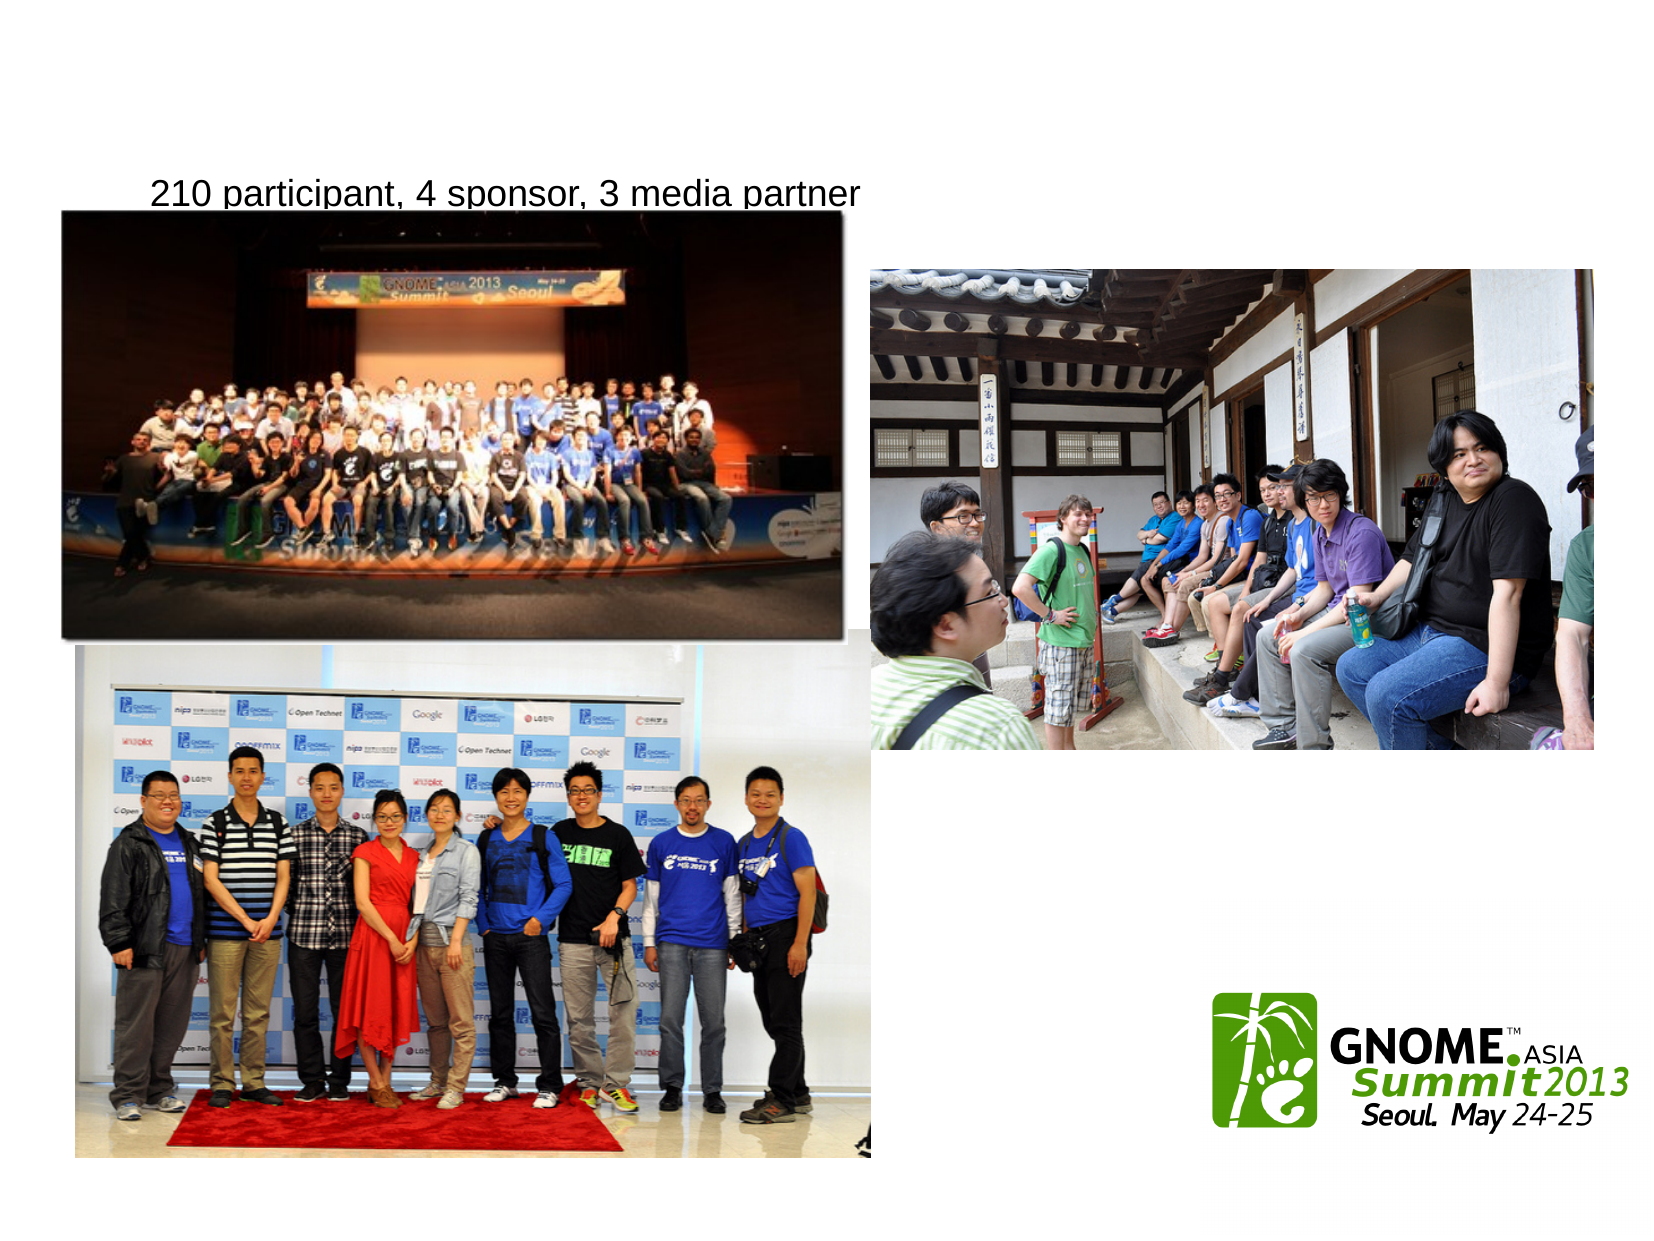

#
210 participant, 4 sponsor, 3 media partner